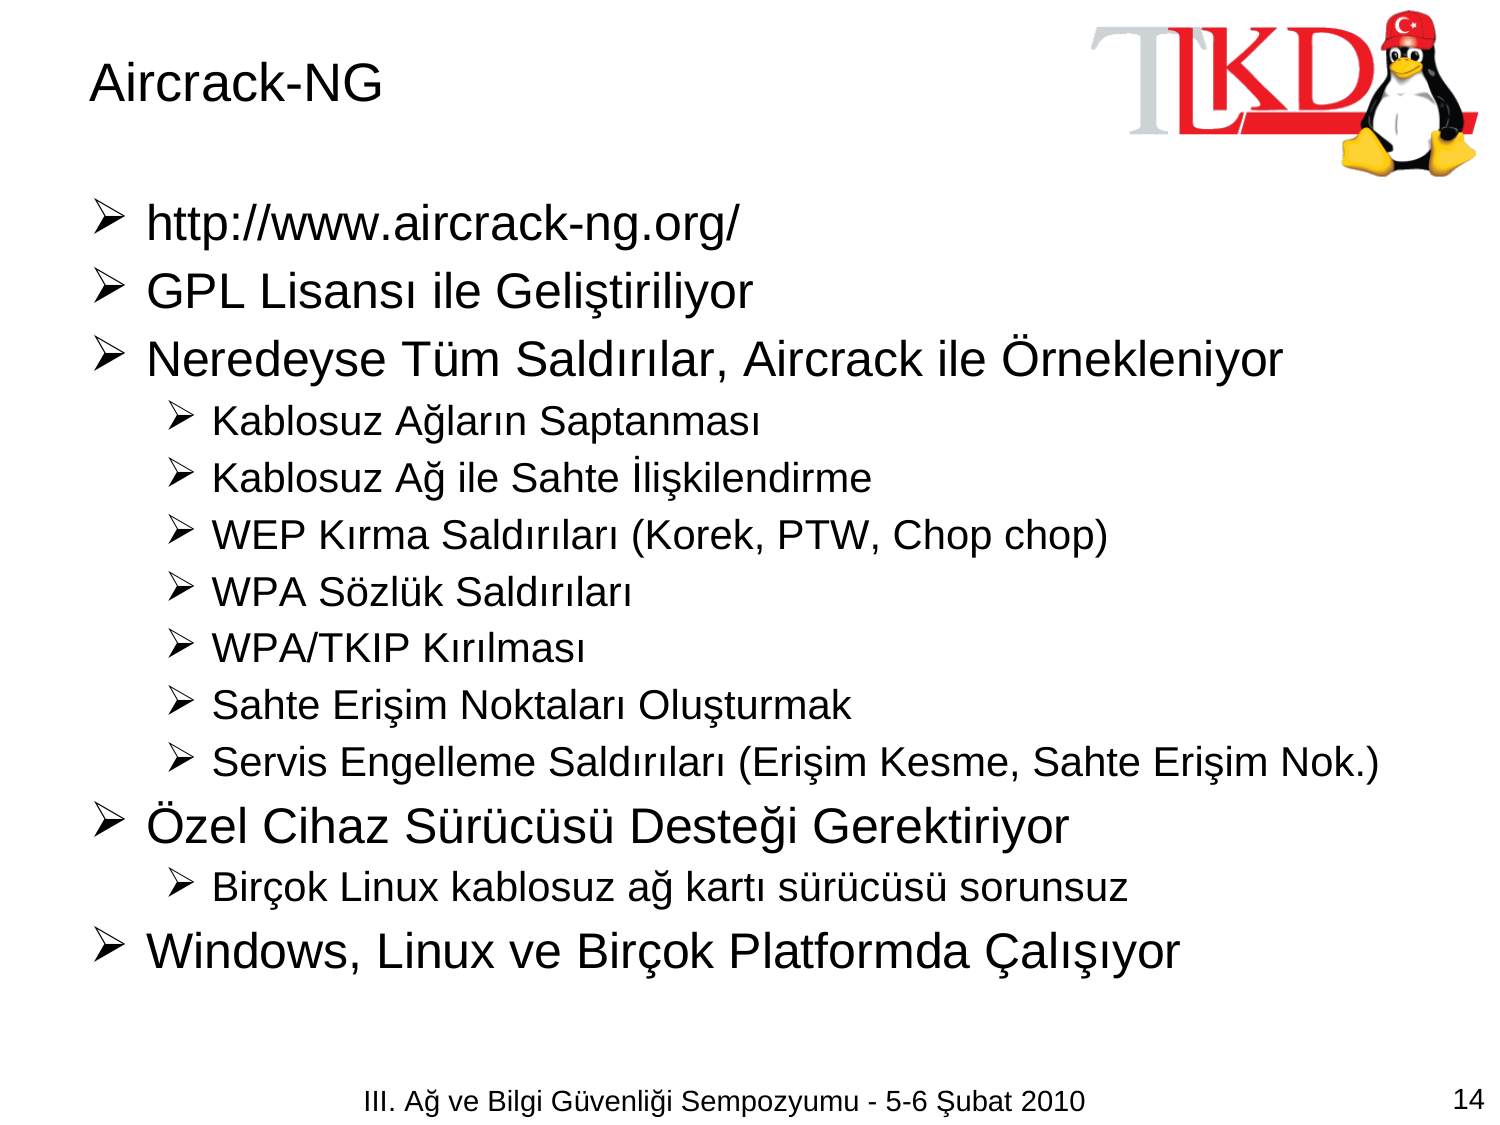

# Aircrack-NG
http://www.aircrack-ng.org/
GPL Lisansı ile Geliştiriliyor
Neredeyse Tüm Saldırılar, Aircrack ile Örnekleniyor
Kablosuz Ağların Saptanması
Kablosuz Ağ ile Sahte İlişkilendirme
WEP Kırma Saldırıları (Korek, PTW, Chop chop)
WPA Sözlük Saldırıları
WPA/TKIP Kırılması
Sahte Erişim Noktaları Oluşturmak
Servis Engelleme Saldırıları (Erişim Kesme, Sahte Erişim Nok.)
Özel Cihaz Sürücüsü Desteği Gerektiriyor
Birçok Linux kablosuz ağ kartı sürücüsü sorunsuz
Windows, Linux ve Birçok Platformda Çalışıyor
14